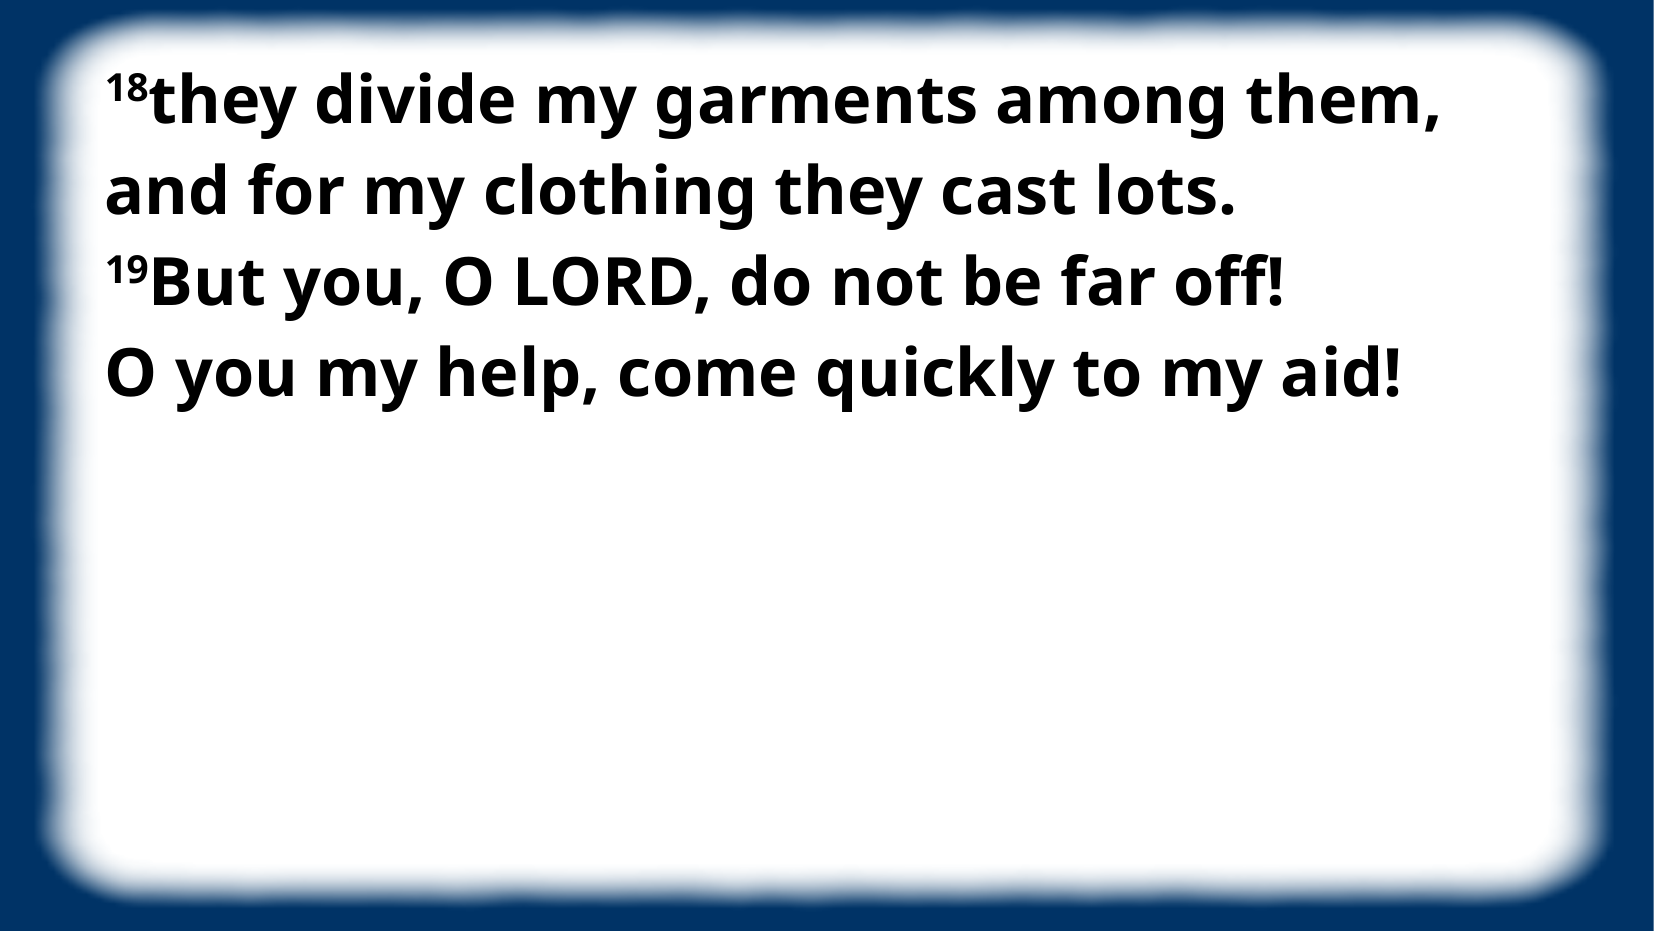

18they divide my garments among them,
and for my clothing they cast lots.
19But you, O LORD, do not be far off!
O you my help, come quickly to my aid!